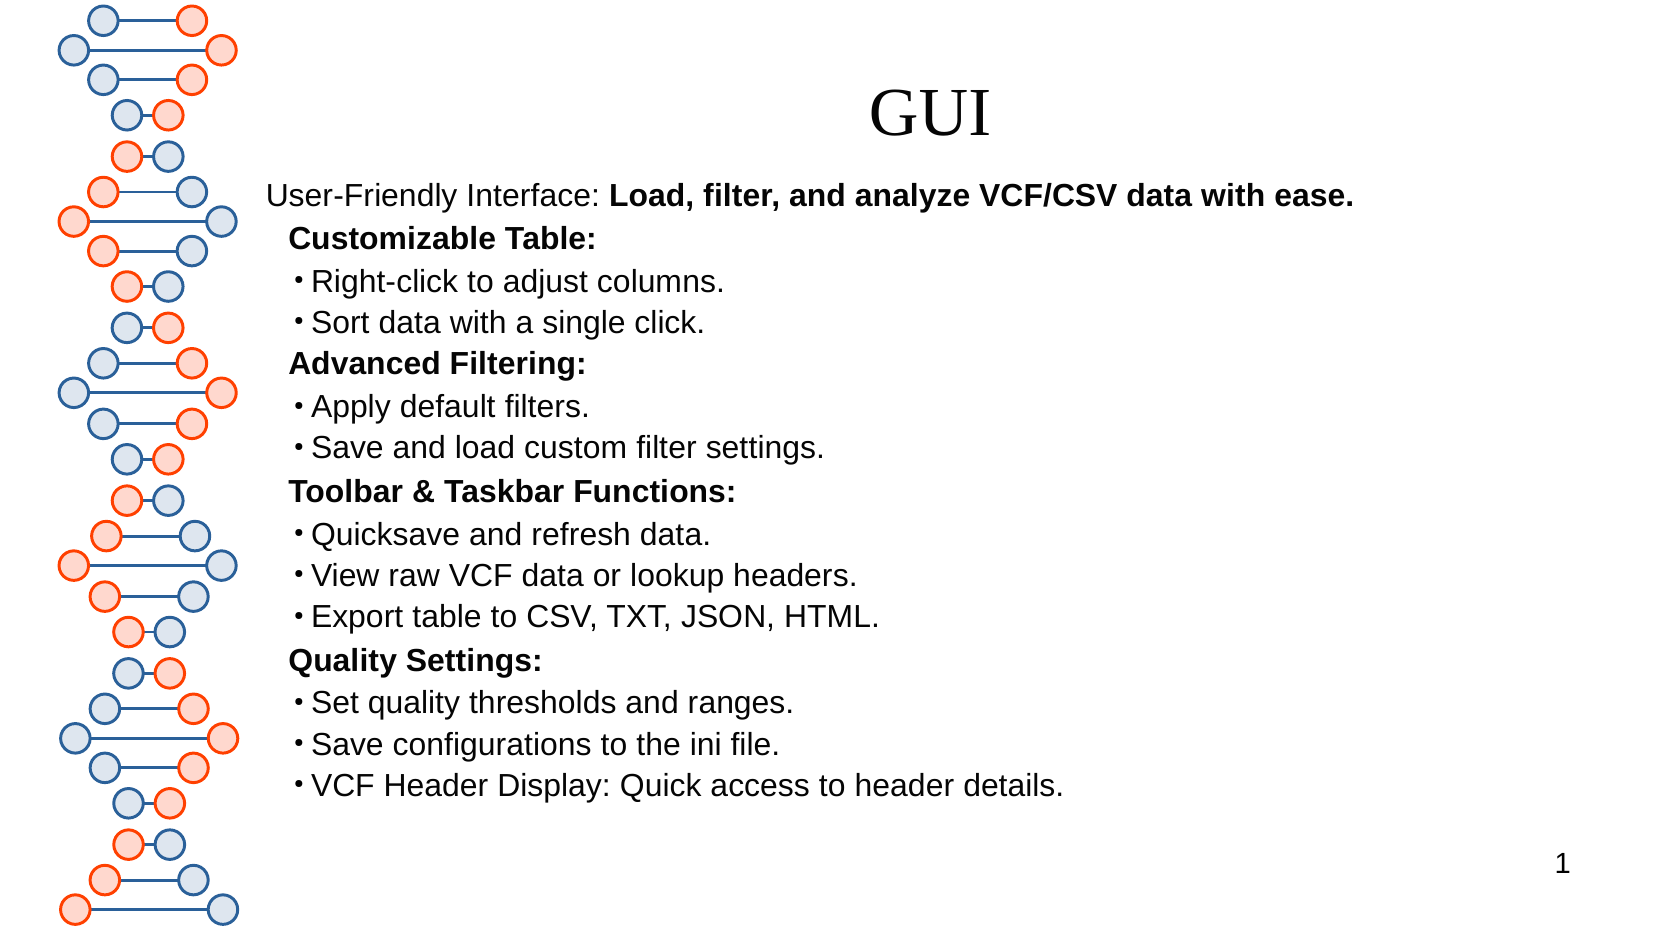

# GUI
User-Friendly Interface: Load, filter, and analyze VCF/CSV data with ease.
Customizable Table:
Right-click to adjust columns.
Sort data with a single click.
Advanced Filtering:
Apply default filters.
Save and load custom filter settings.
Toolbar & Taskbar Functions:
Quicksave and refresh data.
View raw VCF data or lookup headers.
Export table to CSV, TXT, JSON, HTML.
Quality Settings:
Set quality thresholds and ranges.
Save configurations to the ini file.
VCF Header Display: Quick access to header details.
1